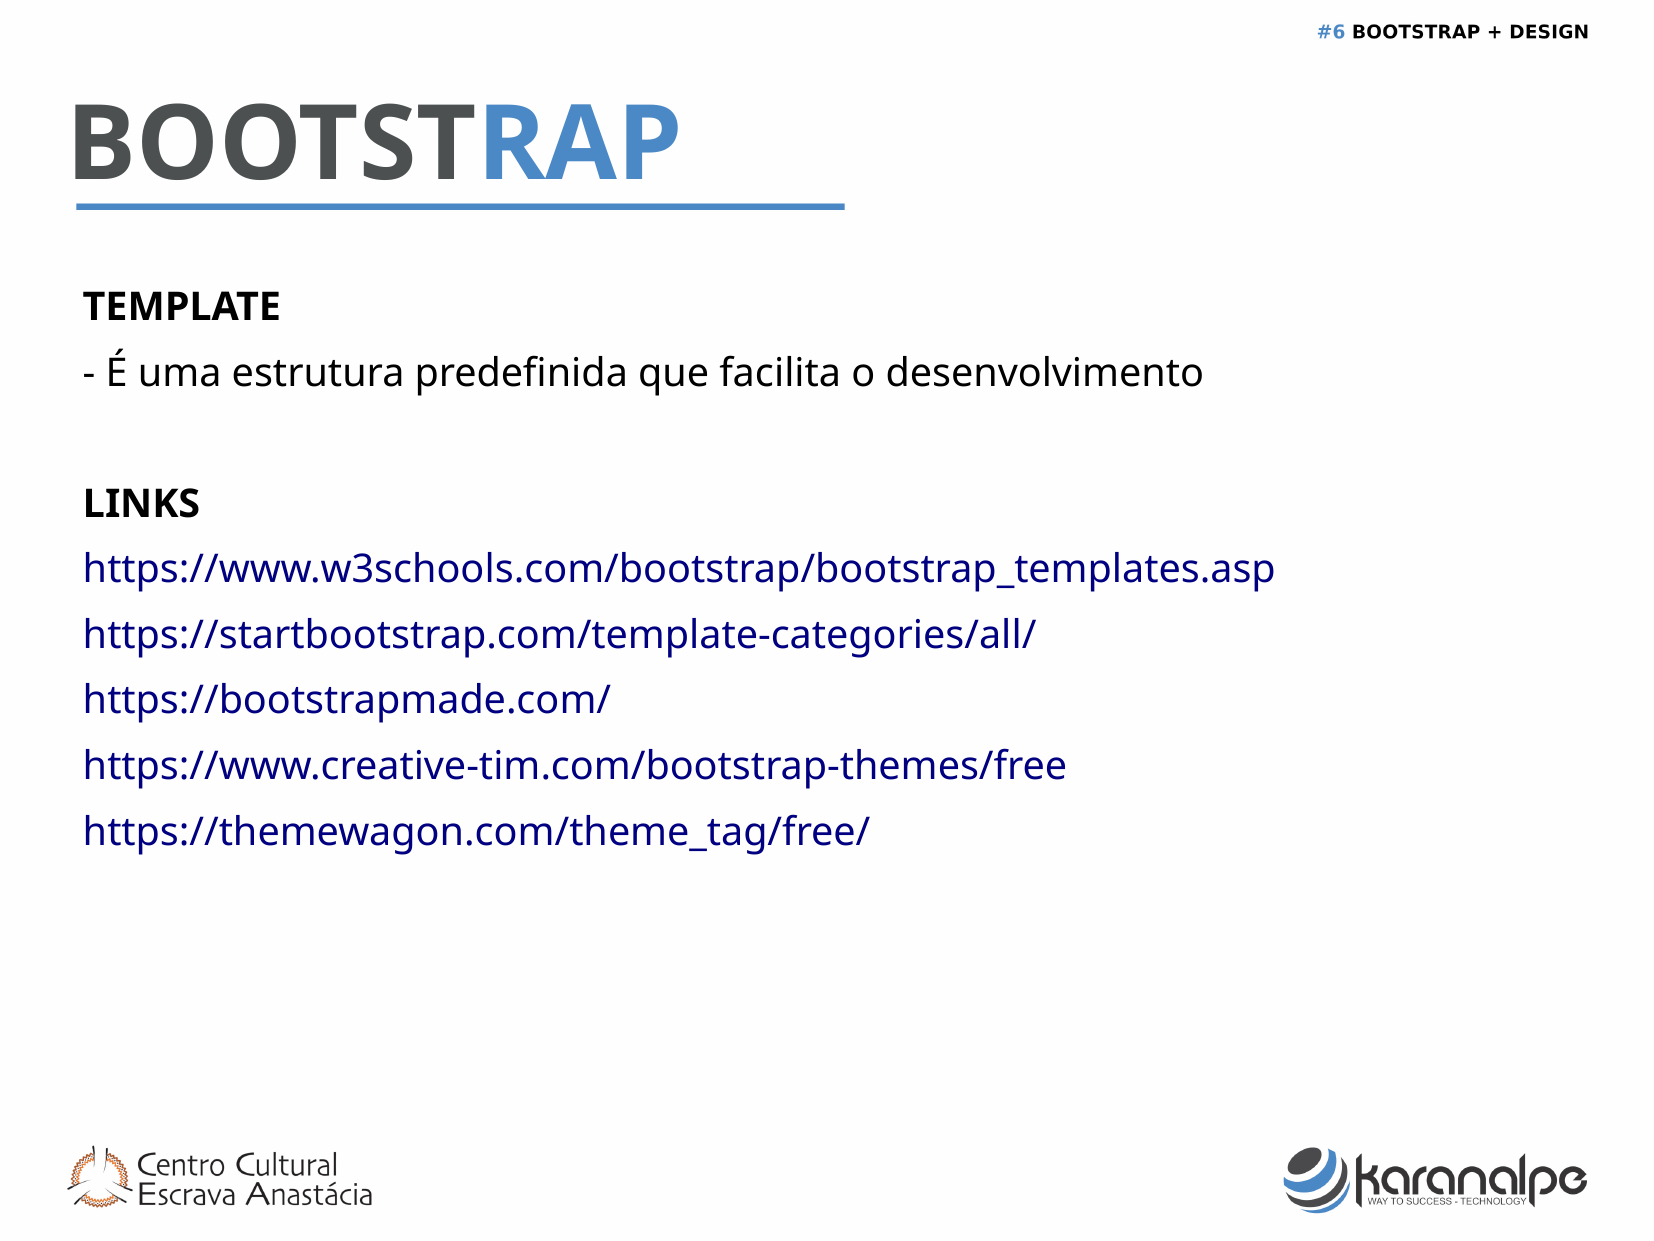

BOOTSTRAP
# TEMPLATE
- É uma estrutura predefinida que facilita o desenvolvimento
LINKS
https://www.w3schools.com/bootstrap/bootstrap_templates.asp
https://startbootstrap.com/template-categories/all/
https://bootstrapmade.com/
https://www.creative-tim.com/bootstrap-themes/free
https://themewagon.com/theme_tag/free/